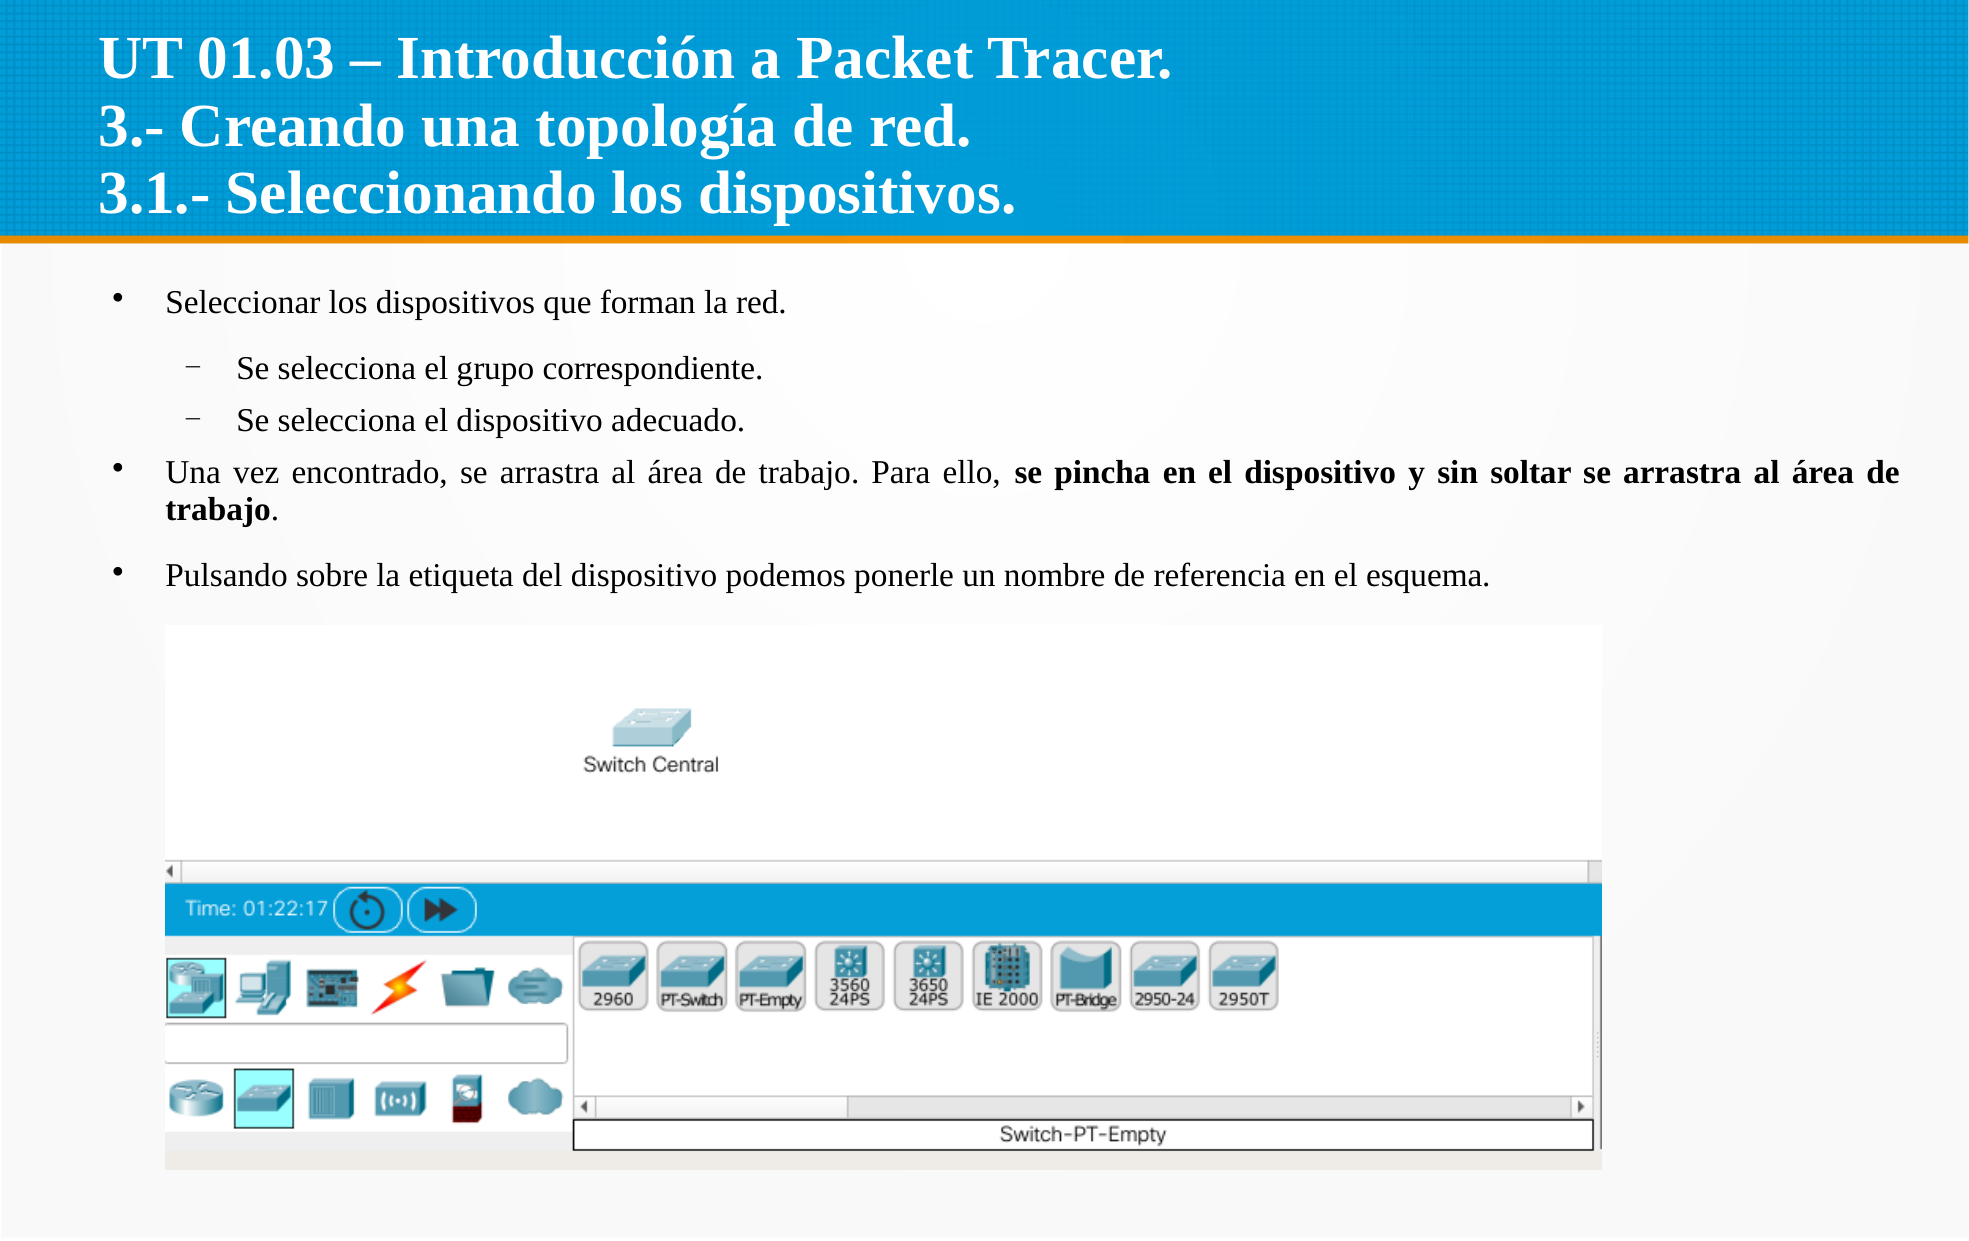

# UT 01.03 – Introducción a Packet Tracer. 3.- Creando una topología de red. 3.1.- Seleccionando los dispositivos.
Seleccionar los dispositivos que forman la red.
Se selecciona el grupo correspondiente.
Se selecciona el dispositivo adecuado.
Una vez encontrado, se arrastra al área de trabajo. Para ello, se pincha en el dispositivo y sin soltar se arrastra al área de trabajo.
Pulsando sobre la etiqueta del dispositivo podemos ponerle un nombre de referencia en el esquema.